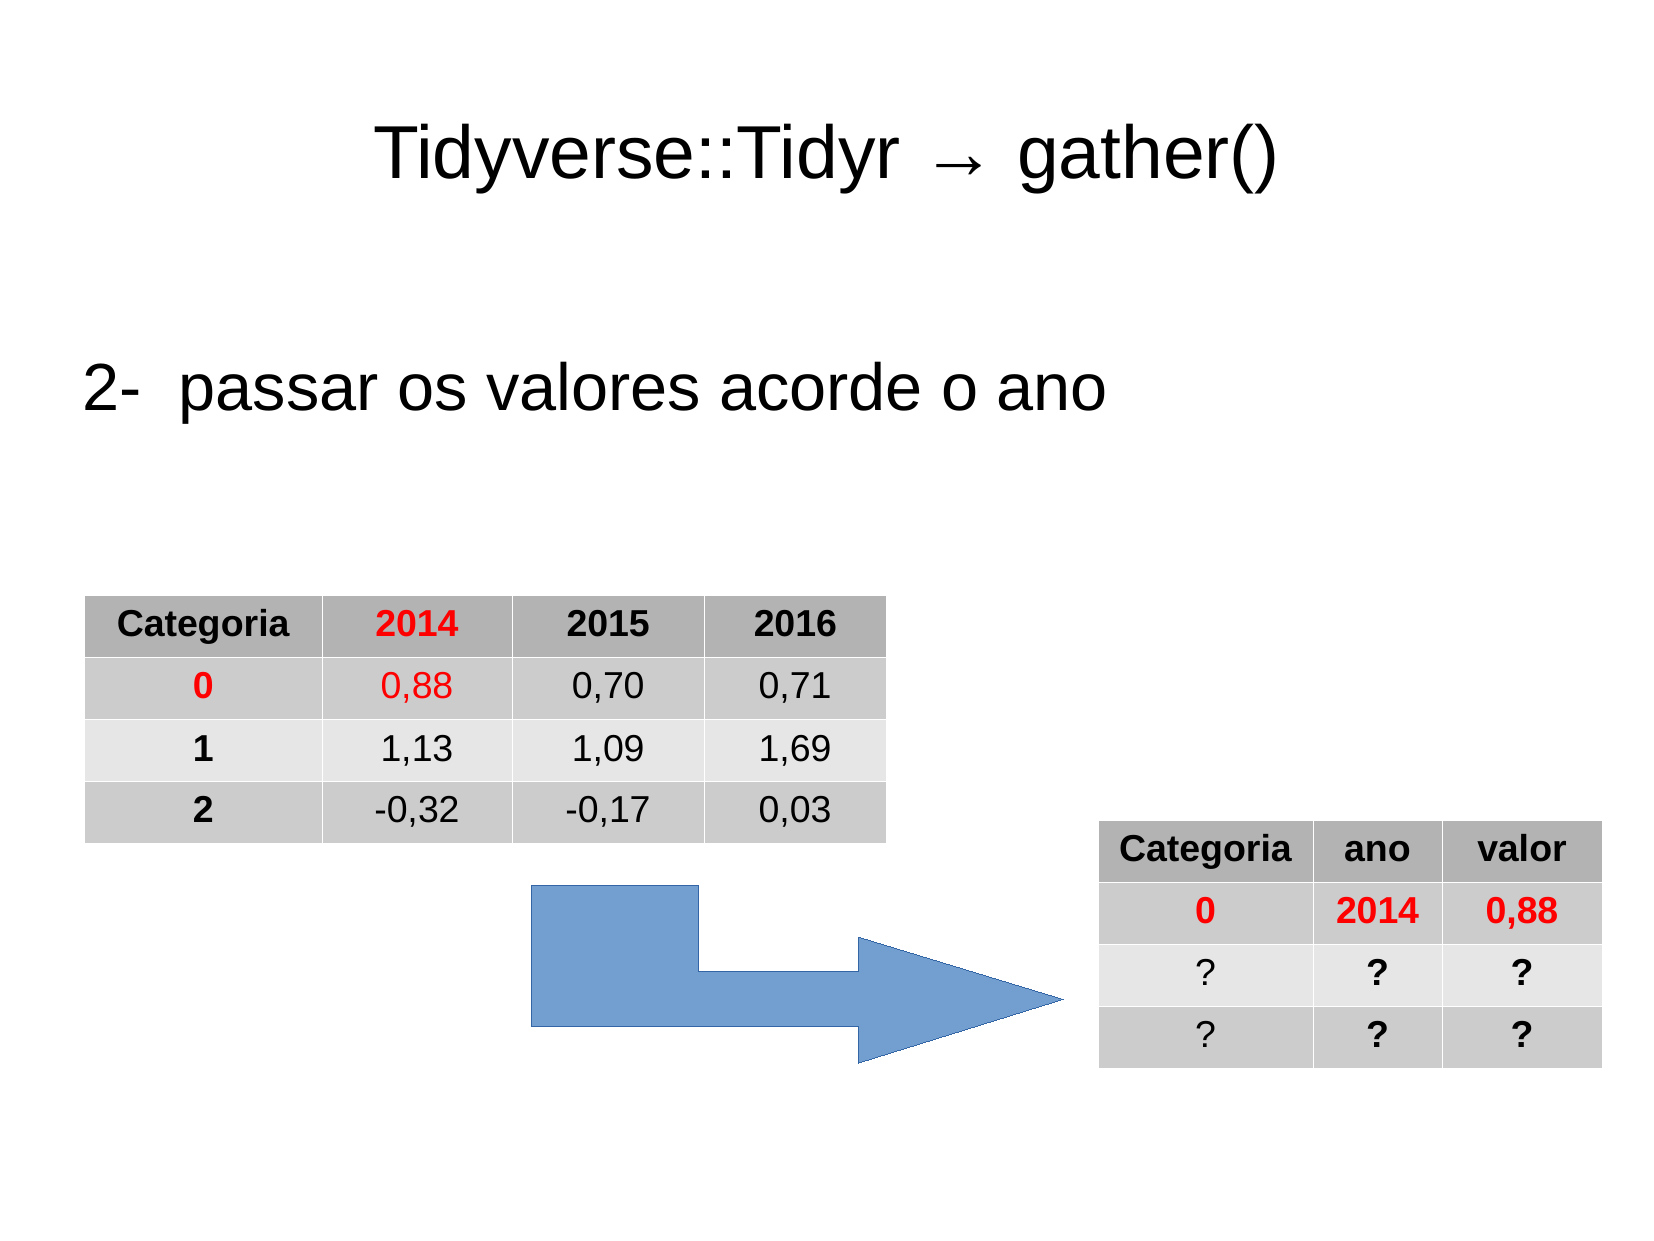

# Tidyverse::Tidyr → gather()
2- passar os valores acorde o ano
| Categoria | 2014 | 2015 | 2016 |
| --- | --- | --- | --- |
| 0 | 0,88 | 0,70 | 0,71 |
| 1 | 1,13 | 1,09 | 1,69 |
| 2 | -0,32 | -0,17 | 0,03 |
| Categoria | ano | valor |
| --- | --- | --- |
| 0 | 2014 | 0,88 |
| ? | ? | ? |
| ? | ? | ? |